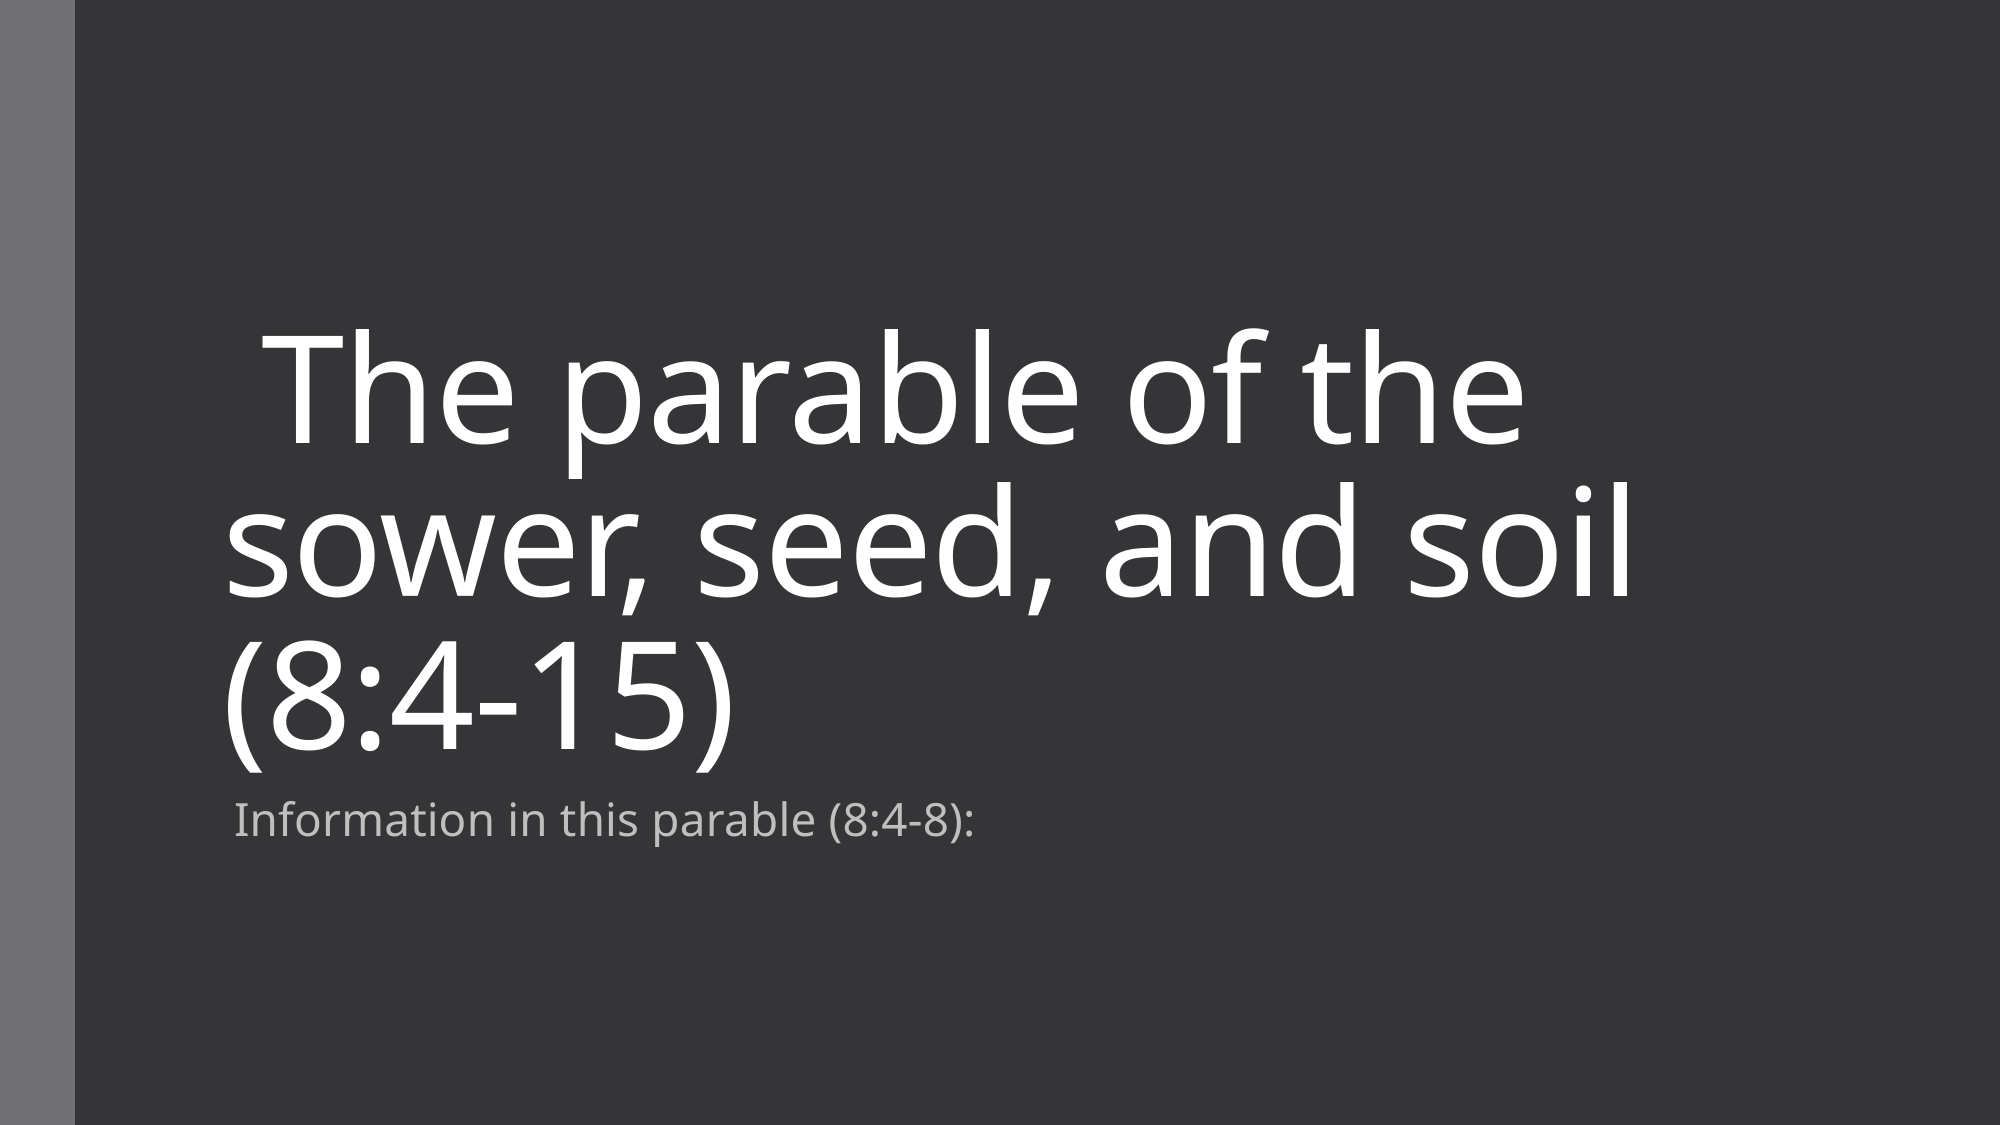

# The parable of the sower, seed, and soil (8:4-15)
 Information in this parable (8:4-8):